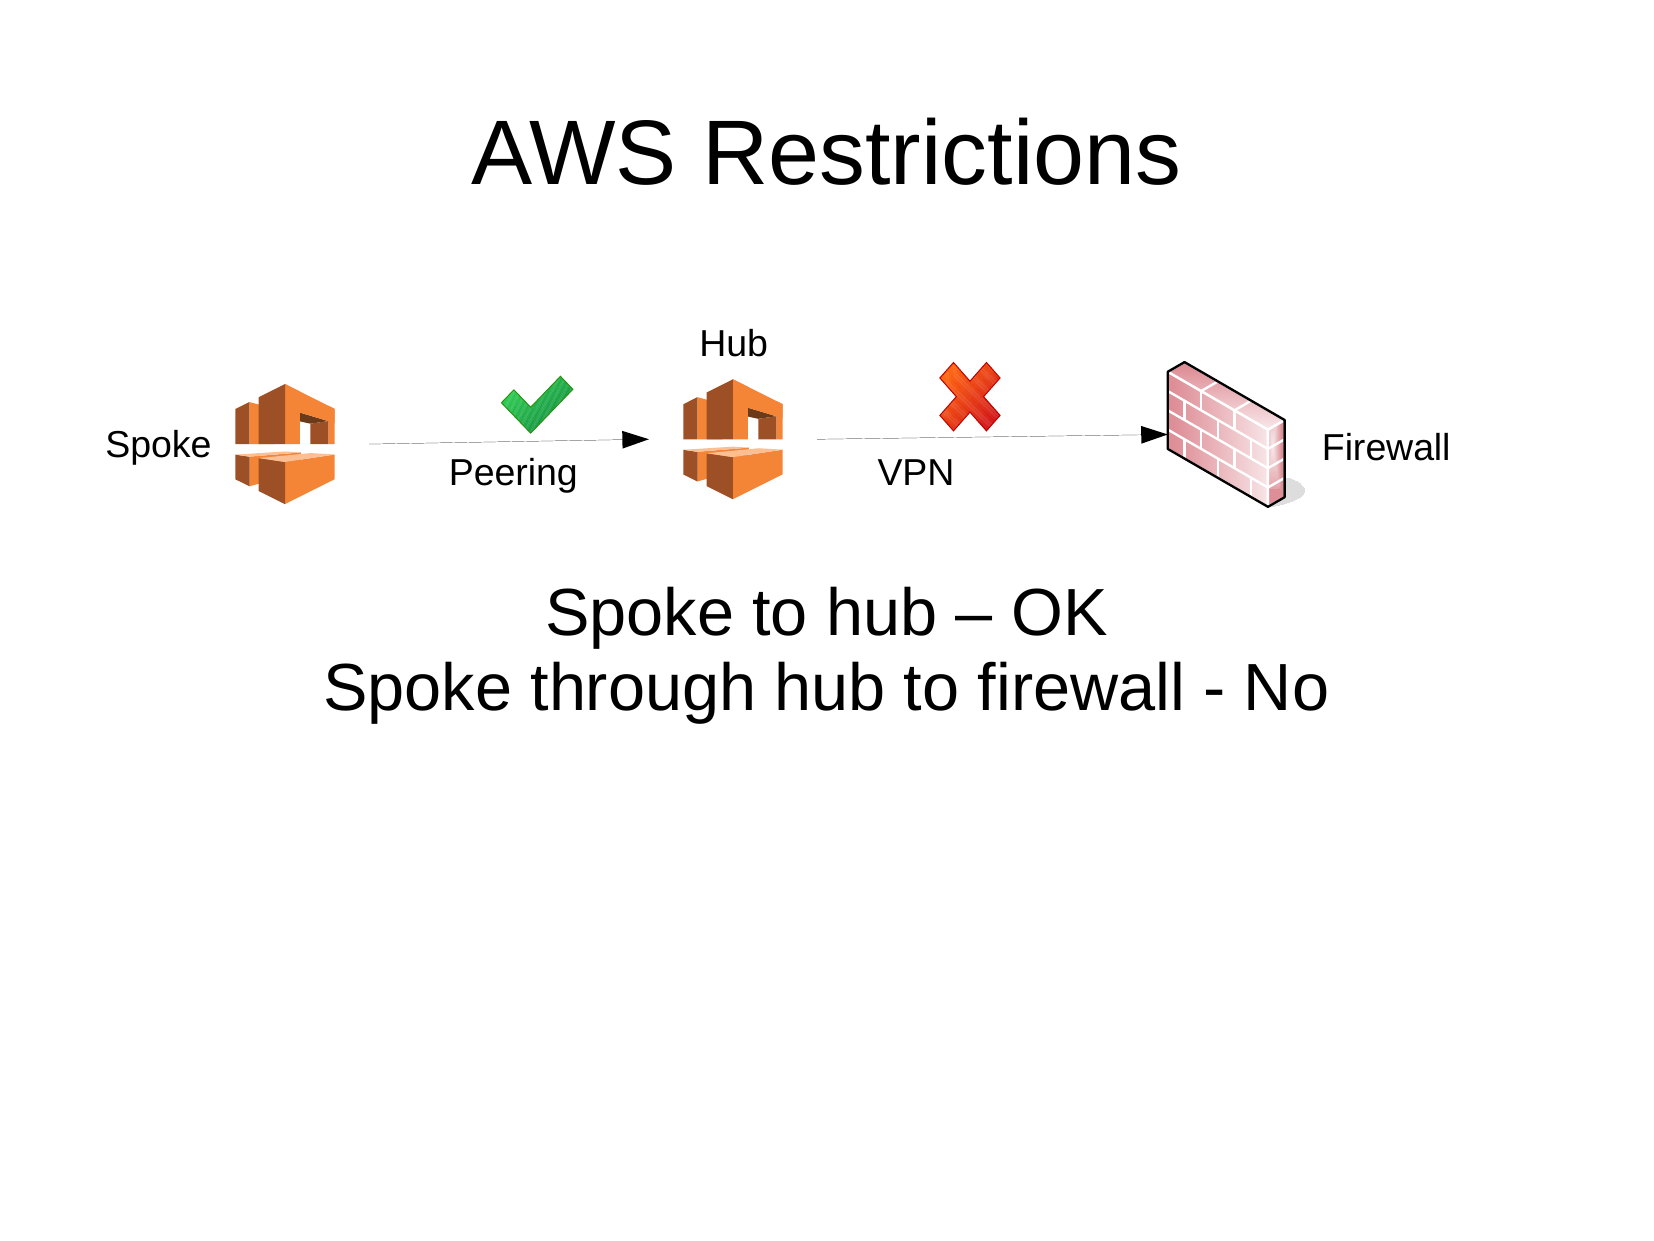

# AWS Restrictions
Spoke to hub – OK
Spoke through hub to firewall - No
Hub
Spoke
Firewall
Peering
VPN